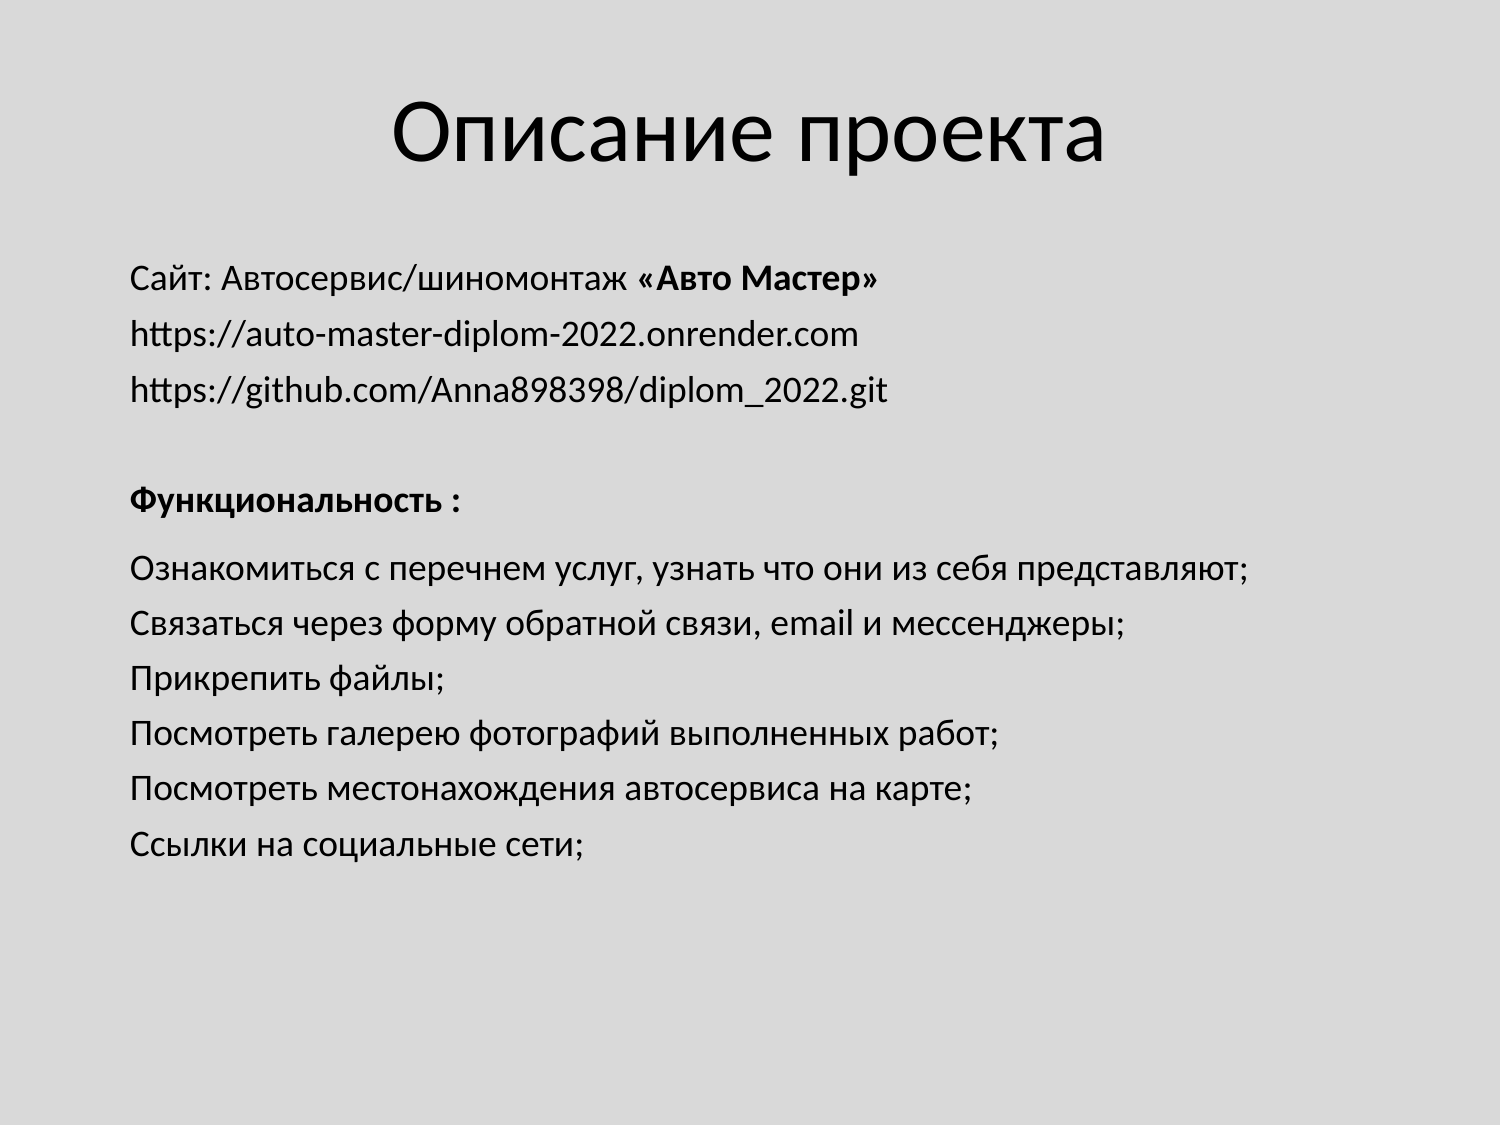

# Описание проекта
Сайт: Автосервис/шиномонтаж «Авто Мастер»
https://auto-master-diplom-2022.onrender.com
https://github.com/Anna898398/diplom_2022.git
Функциональность :
Ознакомиться с перечнем услуг, узнать что они из себя представляют;
Связаться через форму обратной связи, email и мессенджеры;
Прикрепить файлы;
Посмотреть галерею фотографий выполненных работ;
Посмотреть местонахождения автосервиса на карте;
Ссылки на социальные сети;